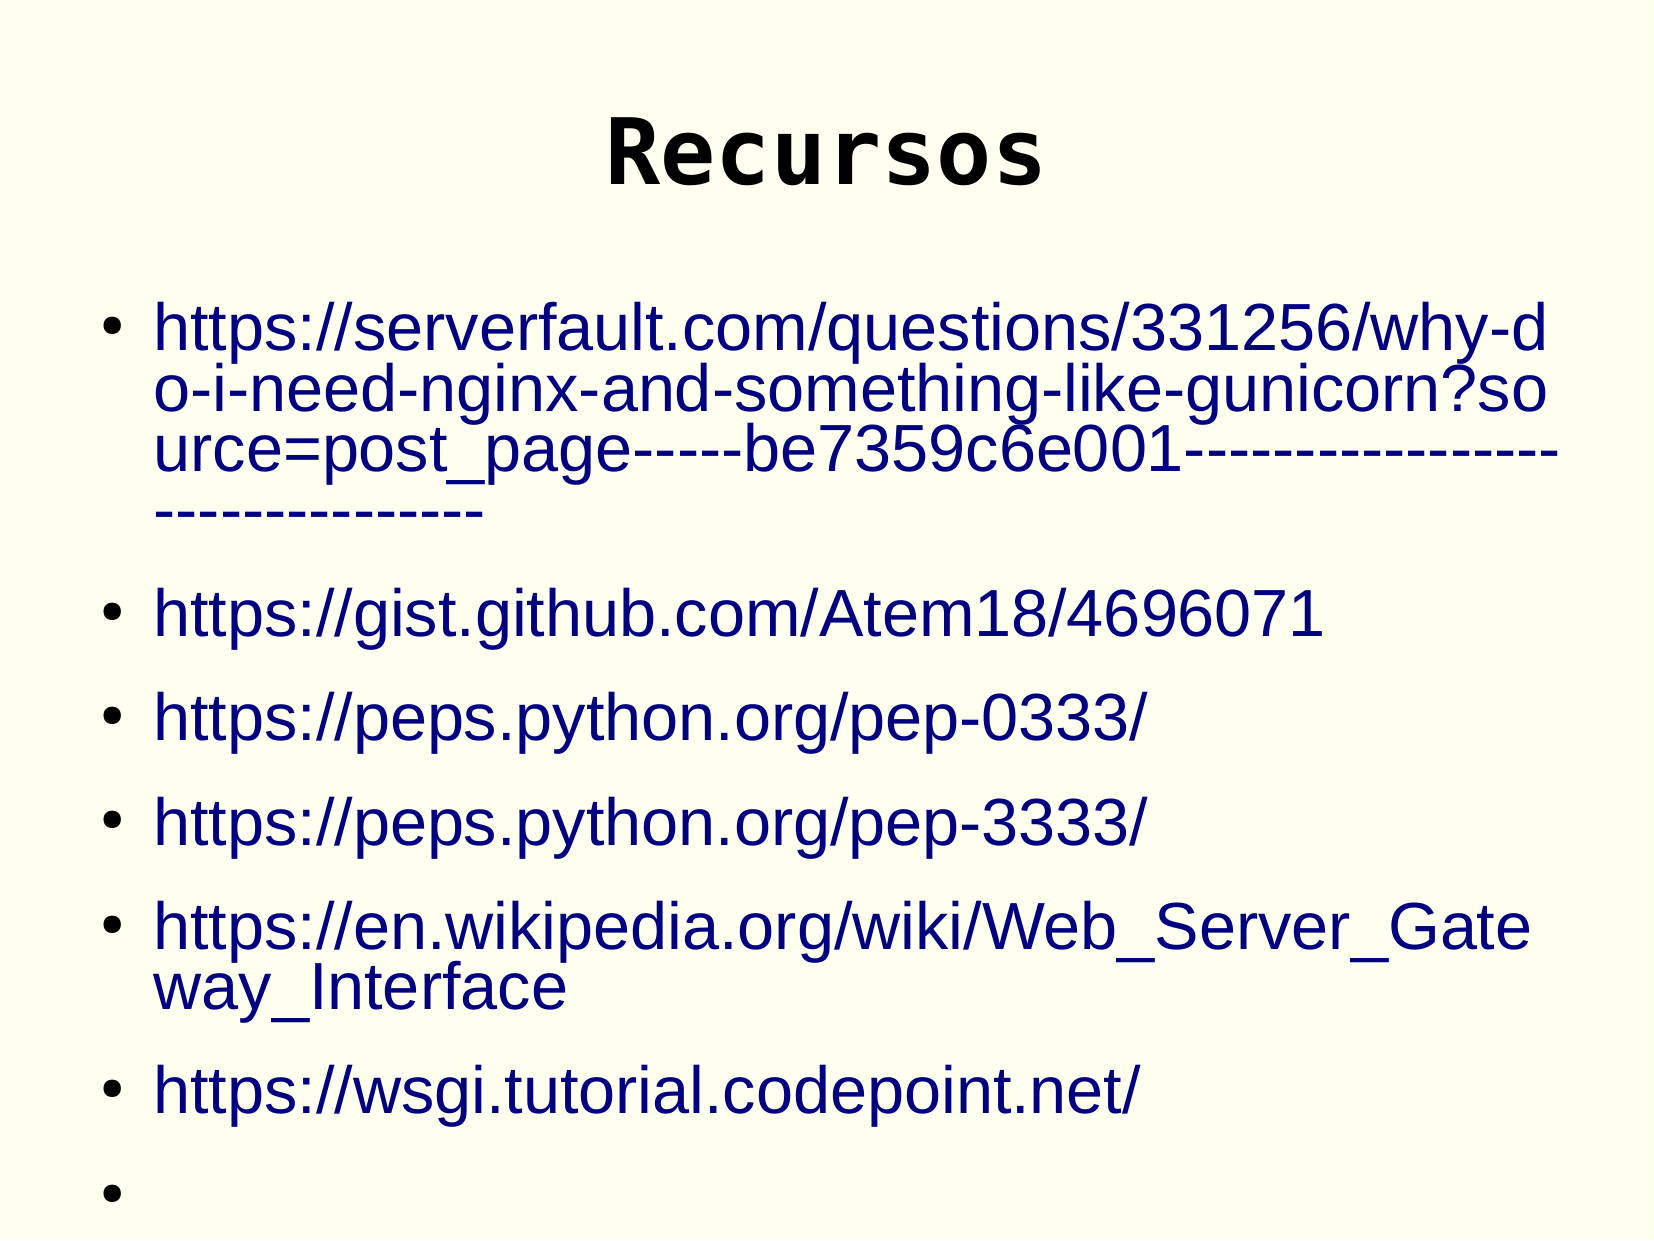

# Recursos
https://serverfault.com/questions/331256/why-do-i-need-nginx-and-something-like-gunicorn?source=post_page-----be7359c6e001--------------------------------
https://gist.github.com/Atem18/4696071
https://peps.python.org/pep-0333/
https://peps.python.org/pep-3333/
https://en.wikipedia.org/wiki/Web_Server_Gateway_Interface
https://wsgi.tutorial.codepoint.net/